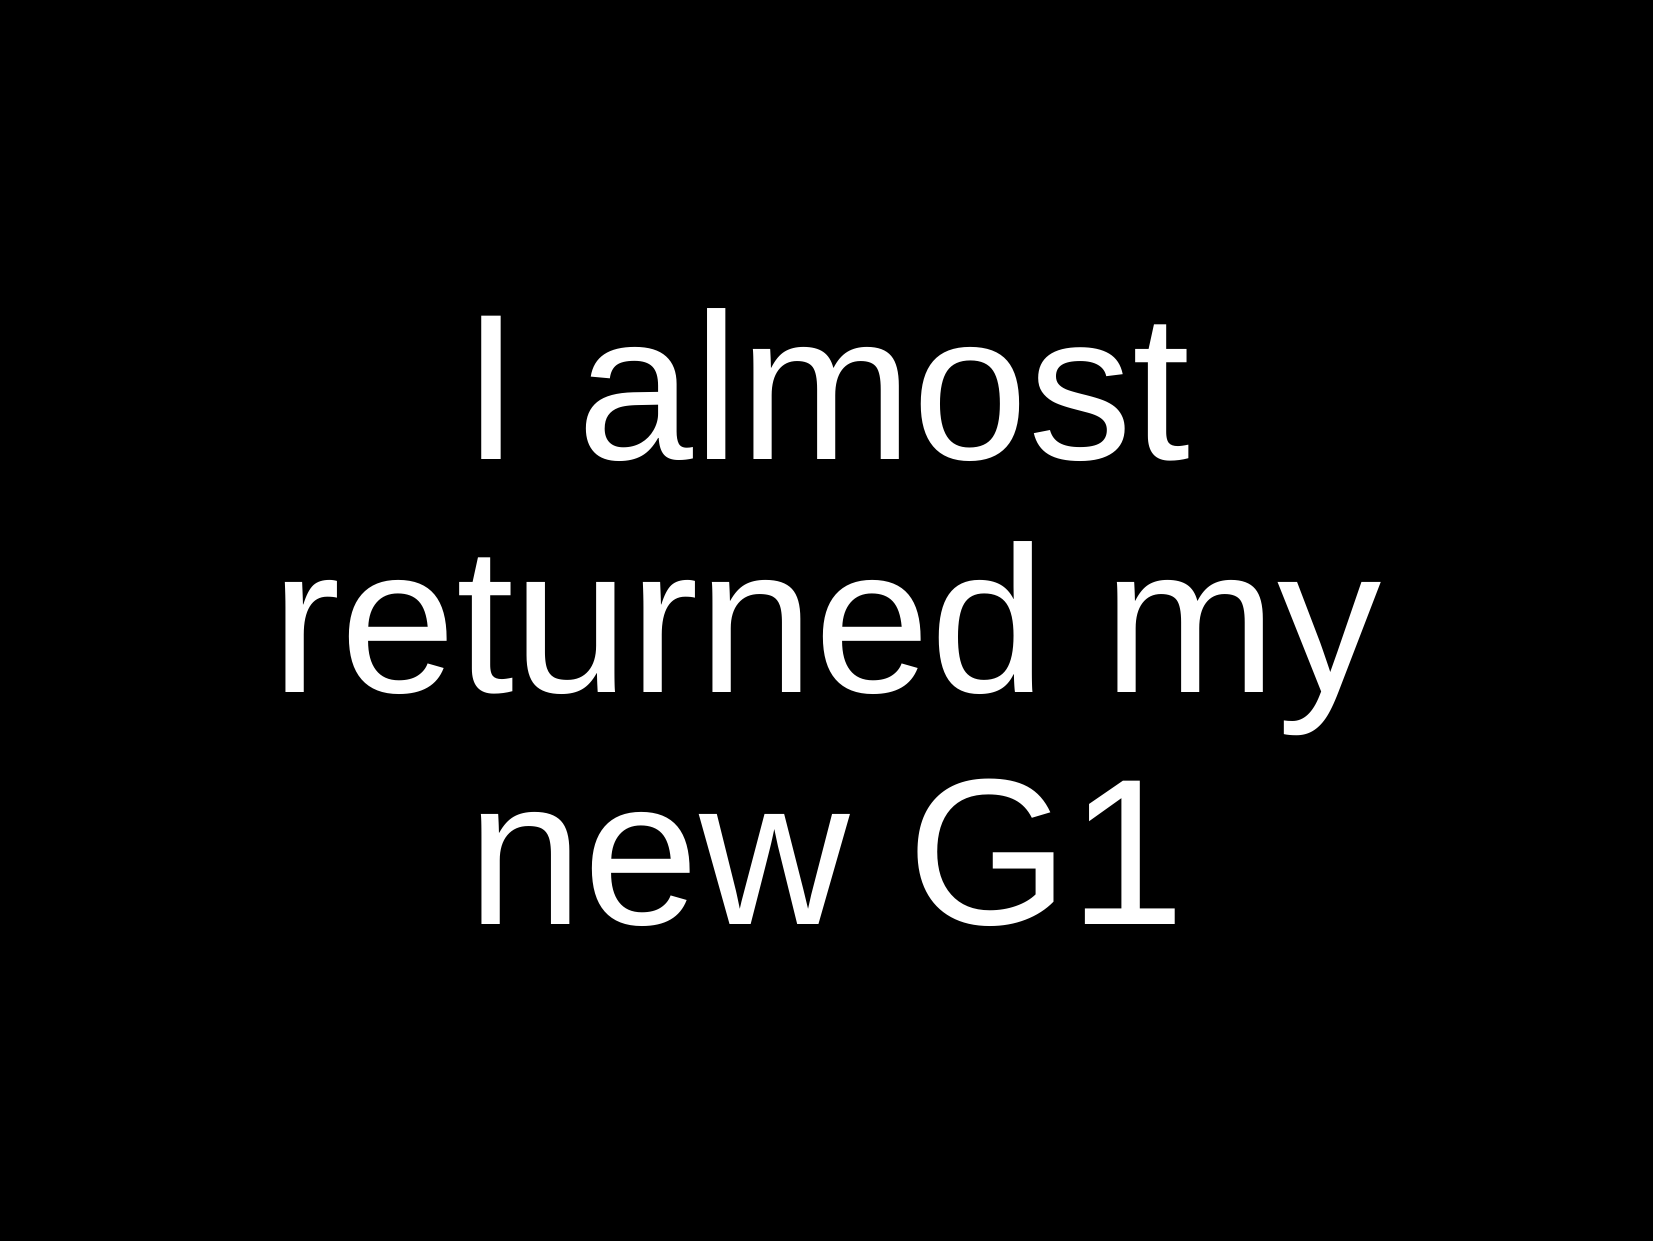

# I almost returned my new G1